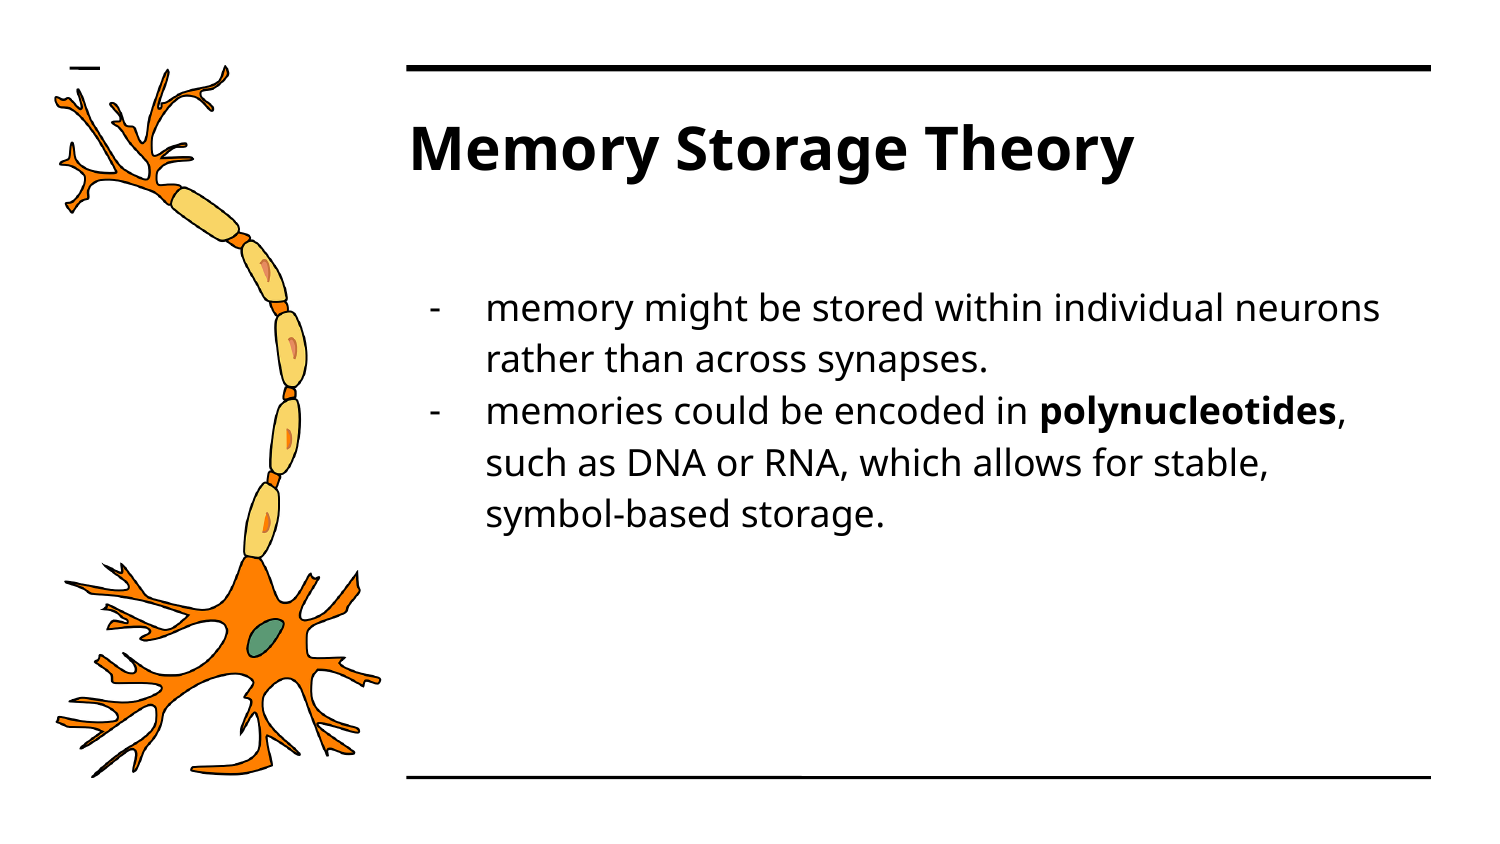

# Memory Storage Theory
memory might be stored within individual neurons rather than across synapses.
memories could be encoded in polynucleotides, such as DNA or RNA, which allows for stable, symbol-based storage​.